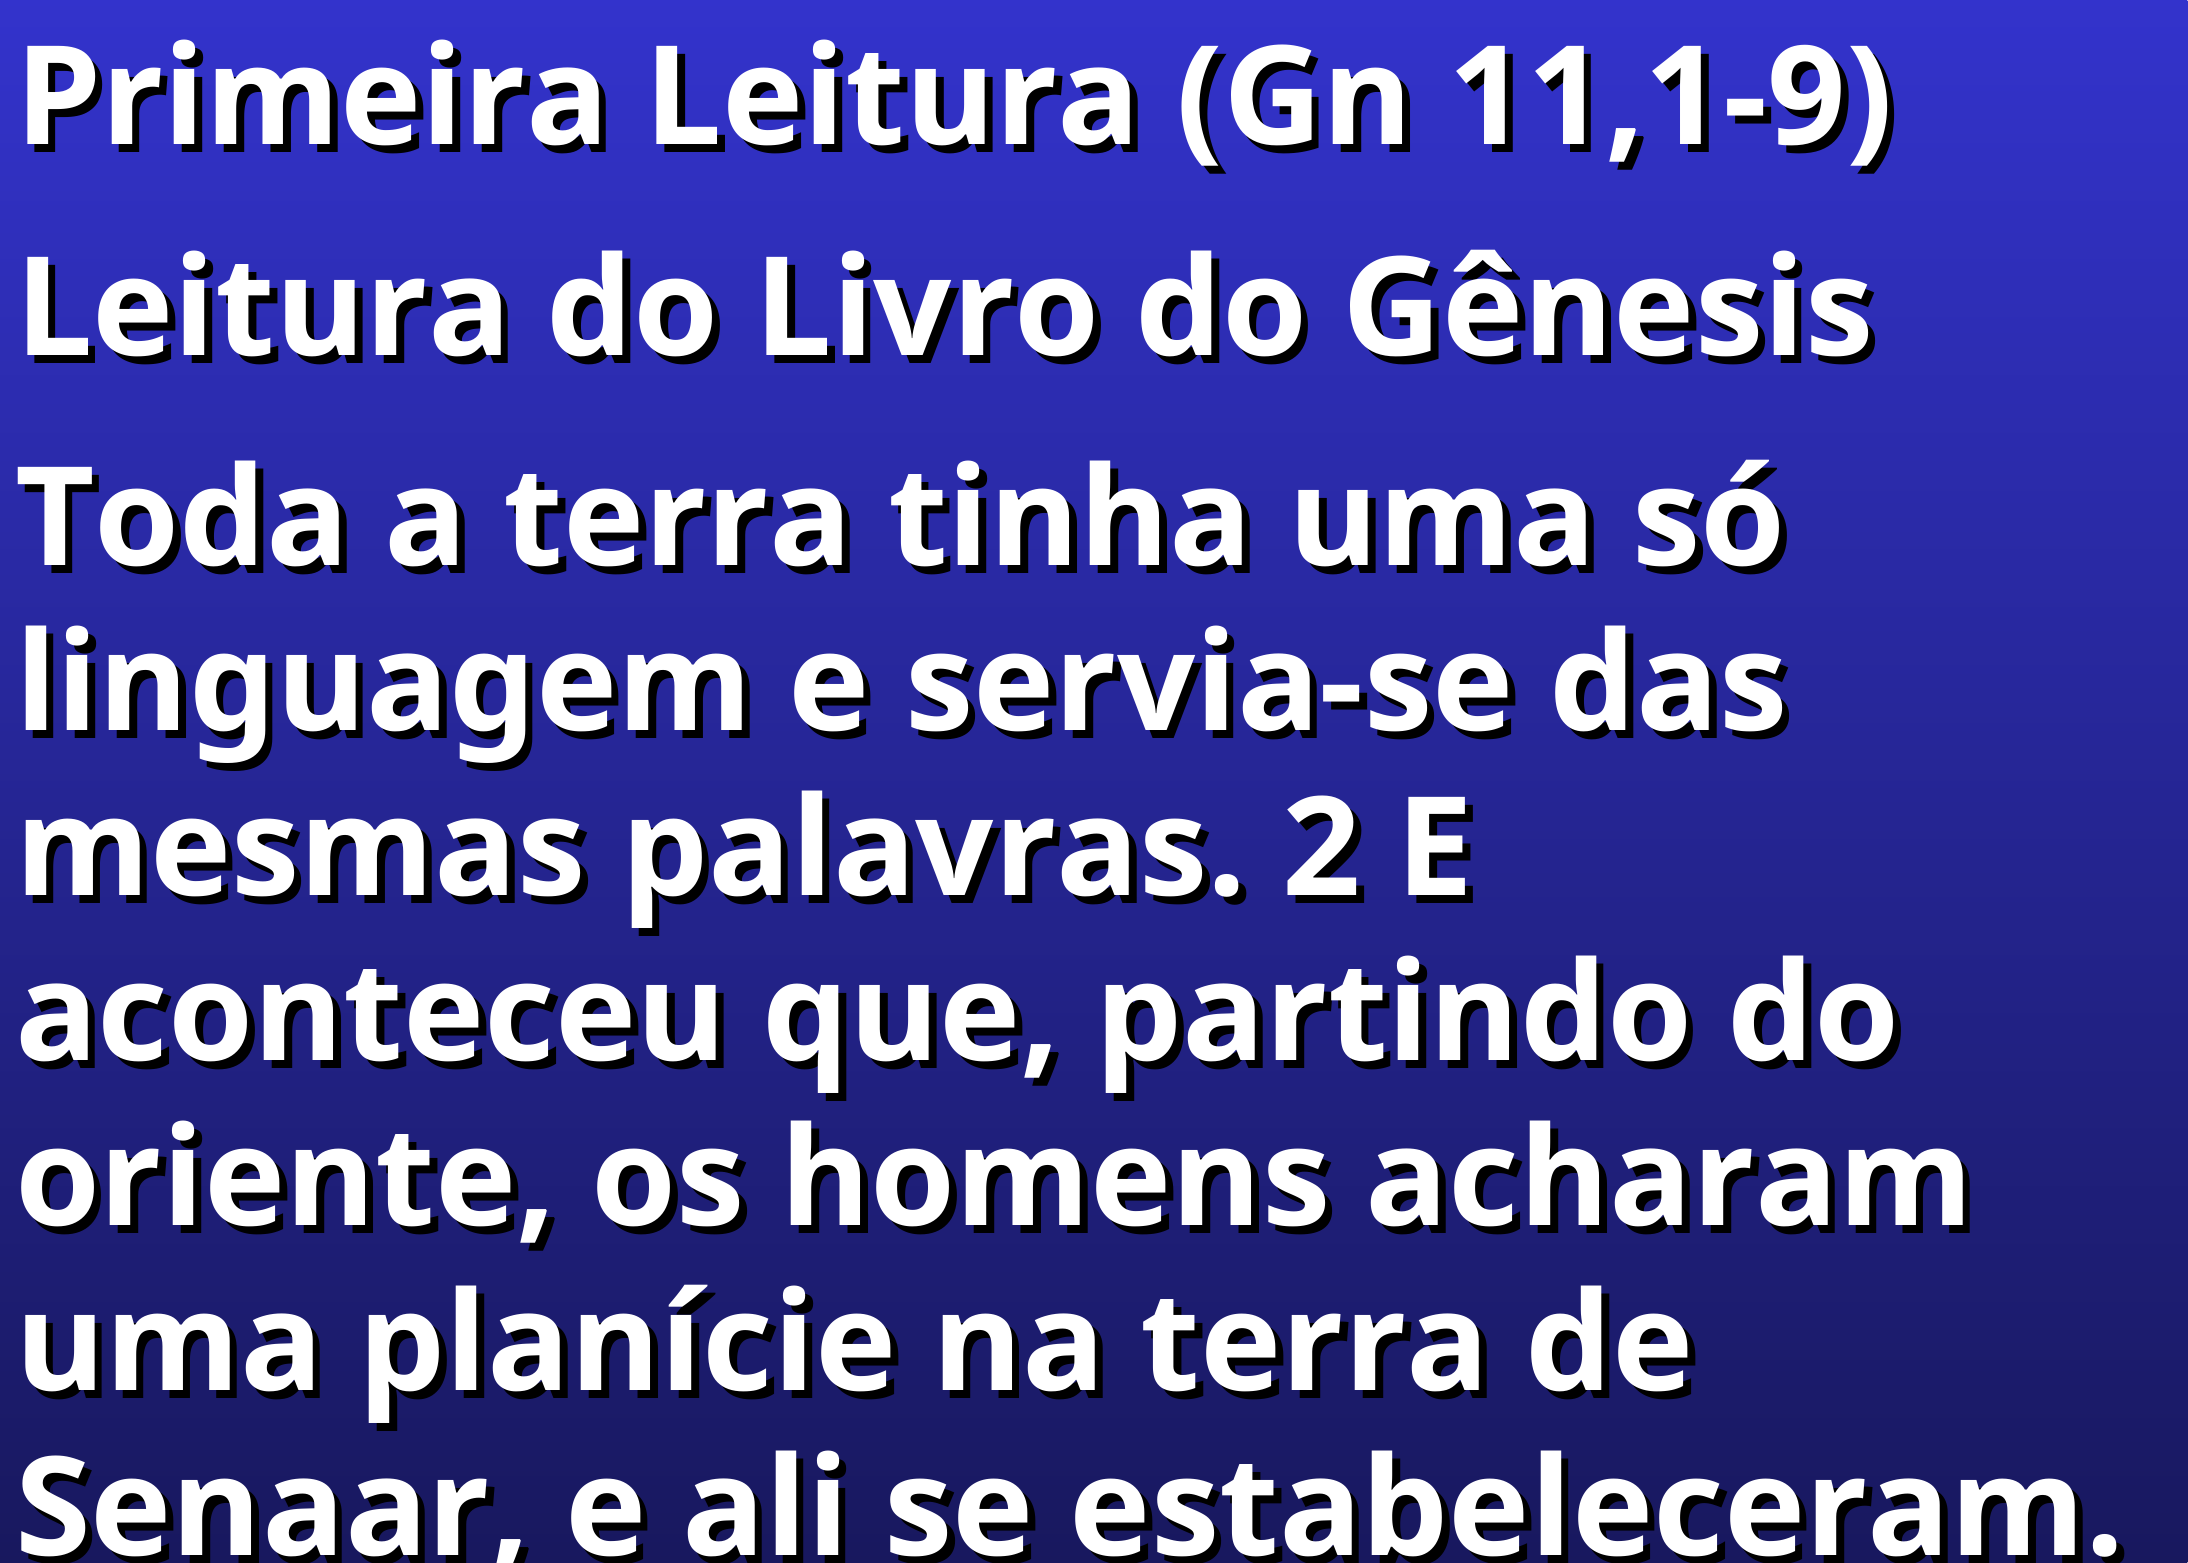

Primeira Leitura (Gn 11,1-9)
Leitura do Livro do Gênesis
Toda a terra tinha uma só linguagem e servia-se das mesmas palavras. 2 E aconteceu que, partindo do oriente, os homens acharam uma planície na terra de Senaar, e ali se estabeleceram.